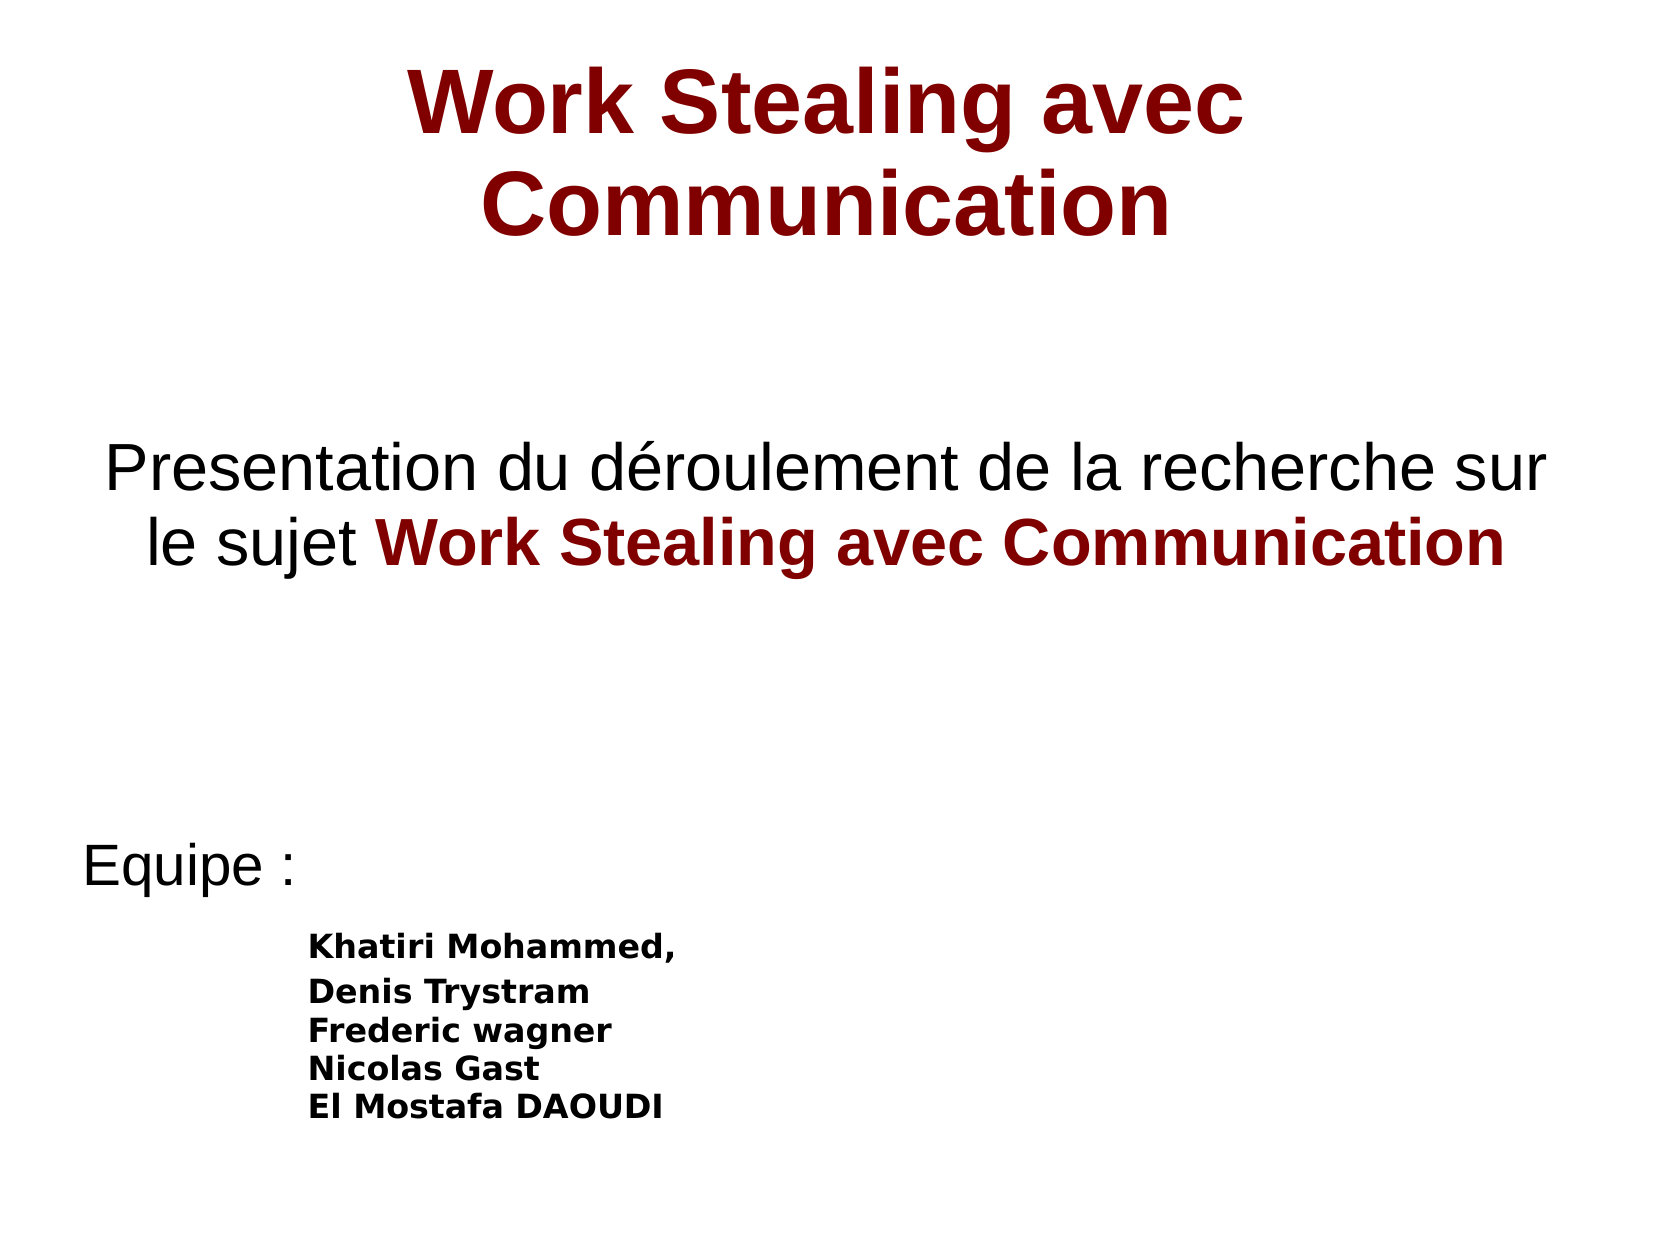

# Work Stealing avec Communication
Presentation du déroulement de la recherche sur le sujet Work Stealing avec Communication
Equipe :
			Khatiri Mohammed,
			Denis Trystram
			Frederic wagner
			Nicolas Gast
			El Mostafa DAOUDI